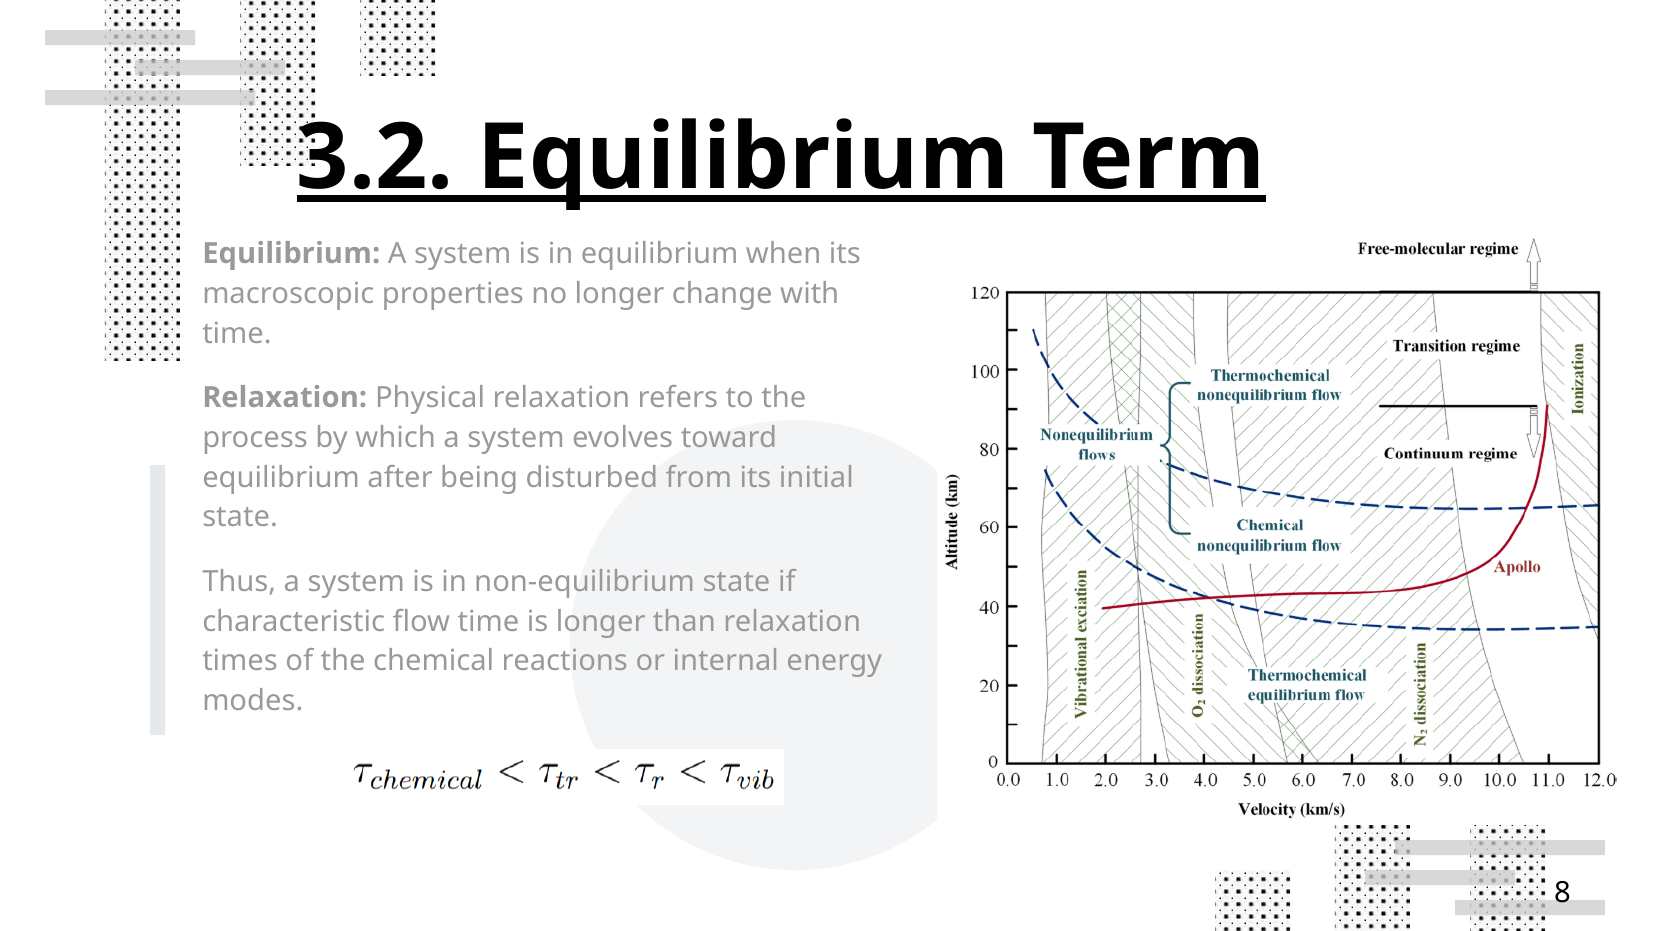

# 3.2. Equilibrium Term
Equilibrium: A system is in equilibrium when its macroscopic properties no longer change with time.
Relaxation: Physical relaxation refers to the process by which a system evolves toward equilibrium after being disturbed from its initial state.
Thus, a system is in non-equilibrium state if characteristic flow time is longer than relaxation times of the chemical reactions or internal energy modes.
8